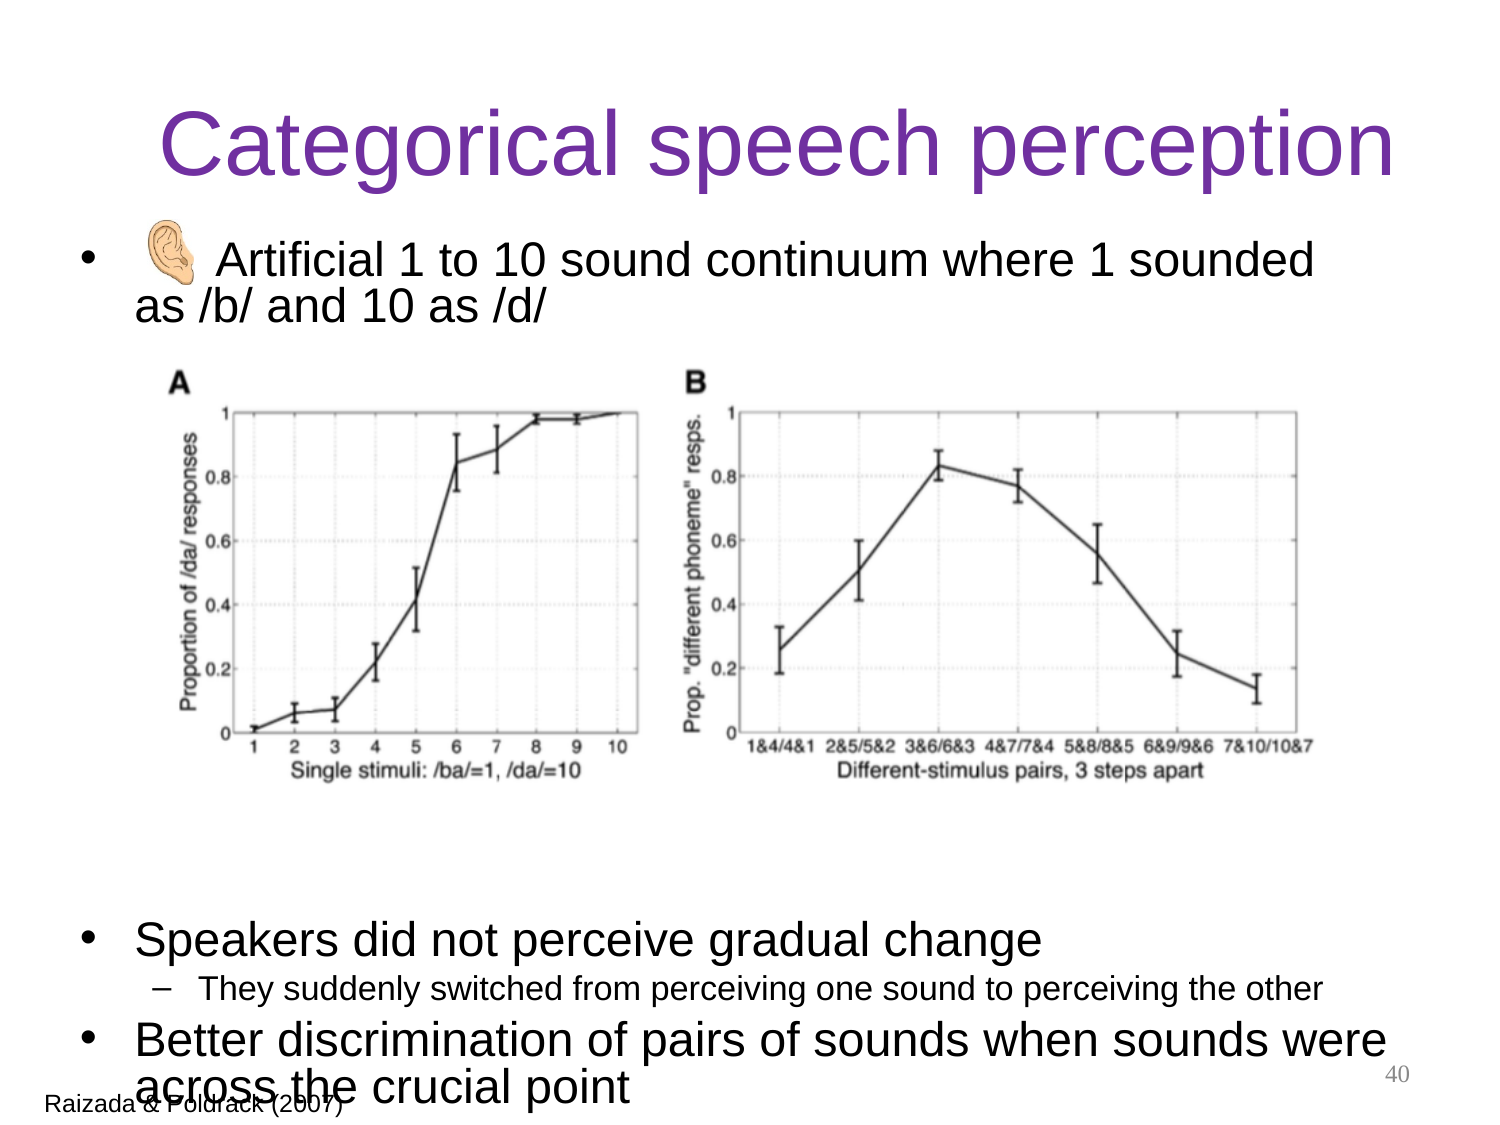

# Categorical speech perception
 Artificial 1 to 10 sound continuum where 1 sounded as /b/ and 10 as /d/
Speakers did not perceive gradual change
They suddenly switched from perceiving one sound to perceiving the other
Better discrimination of pairs of sounds when sounds were across the crucial point
Raizada & Poldrack (2007)